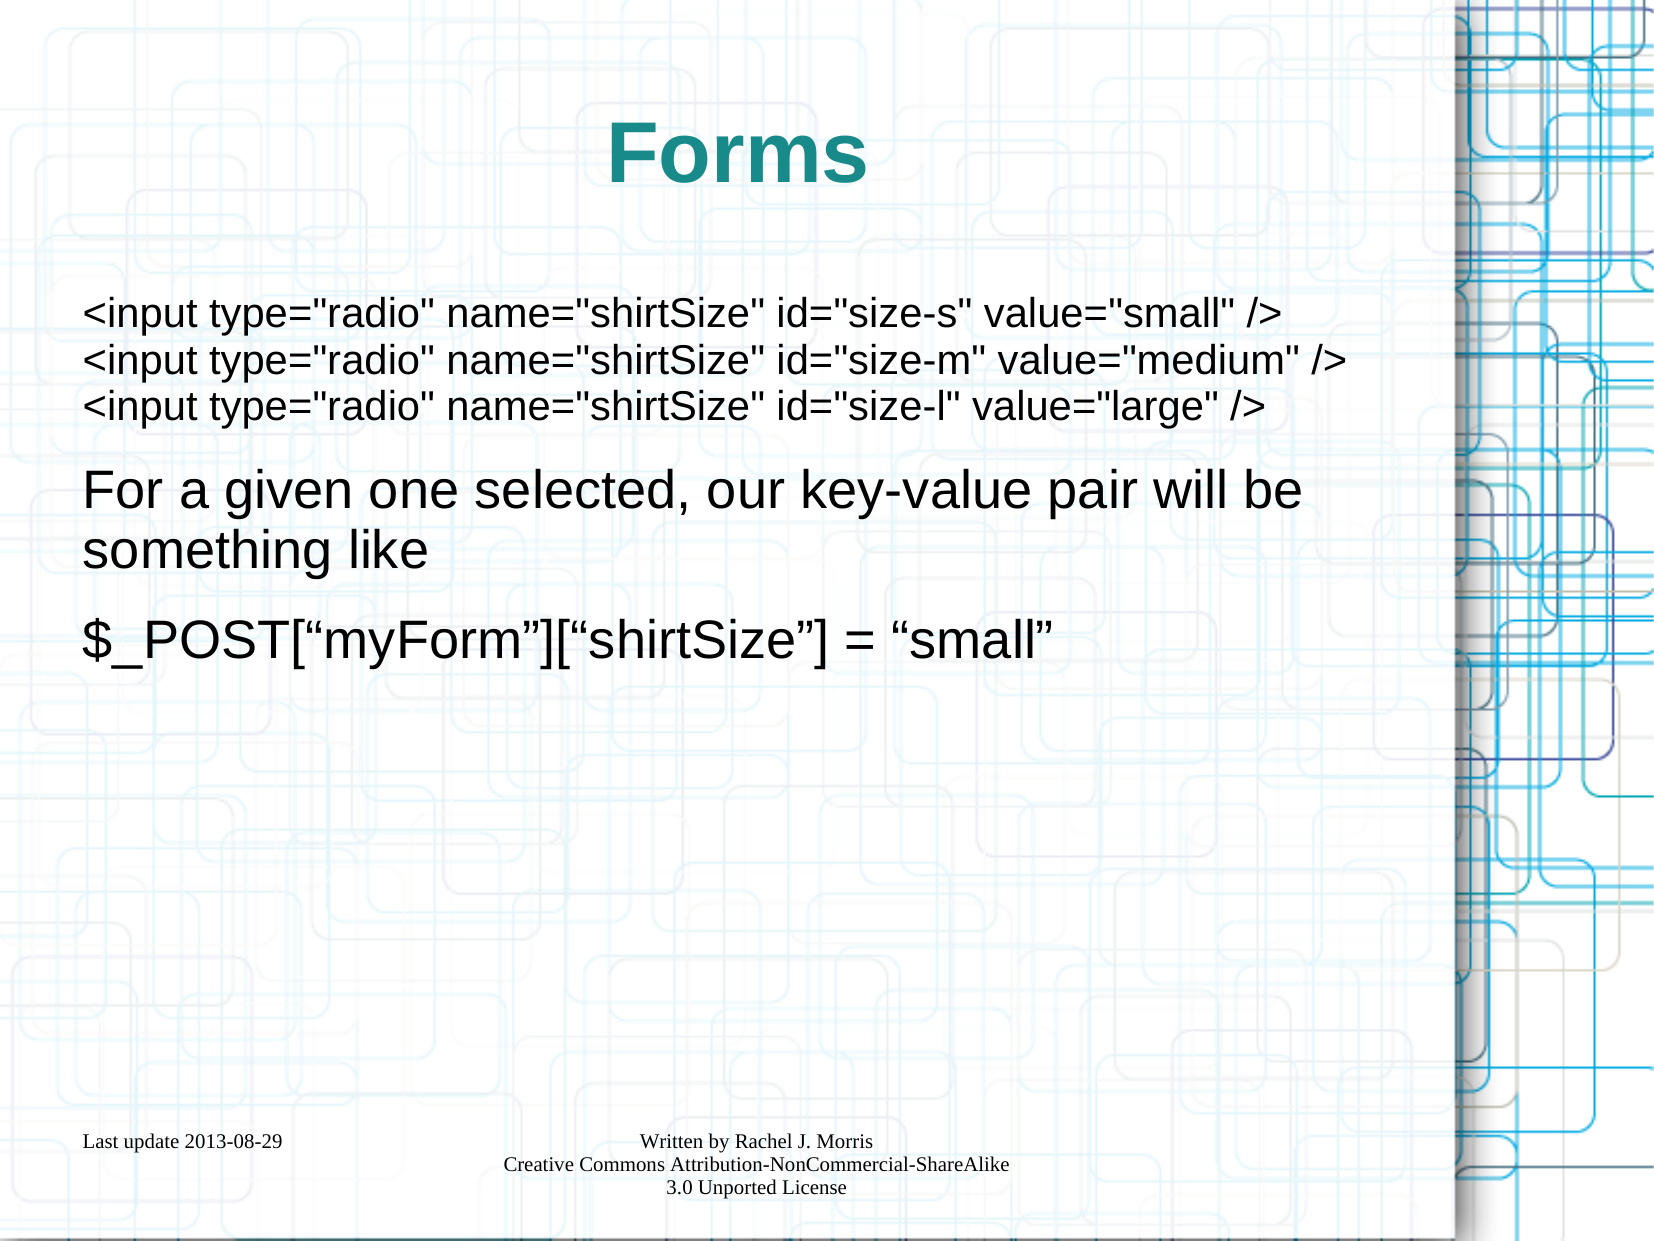

# Forms
<input type="radio" name="shirtSize" id="size-s" value="small" />
<input type="radio" name="shirtSize" id="size-m" value="medium" />
<input type="radio" name="shirtSize" id="size-l" value="large" />
For a given one selected, our key-value pair will be something like
$_POST[“myForm”][“shirtSize”] = “small”